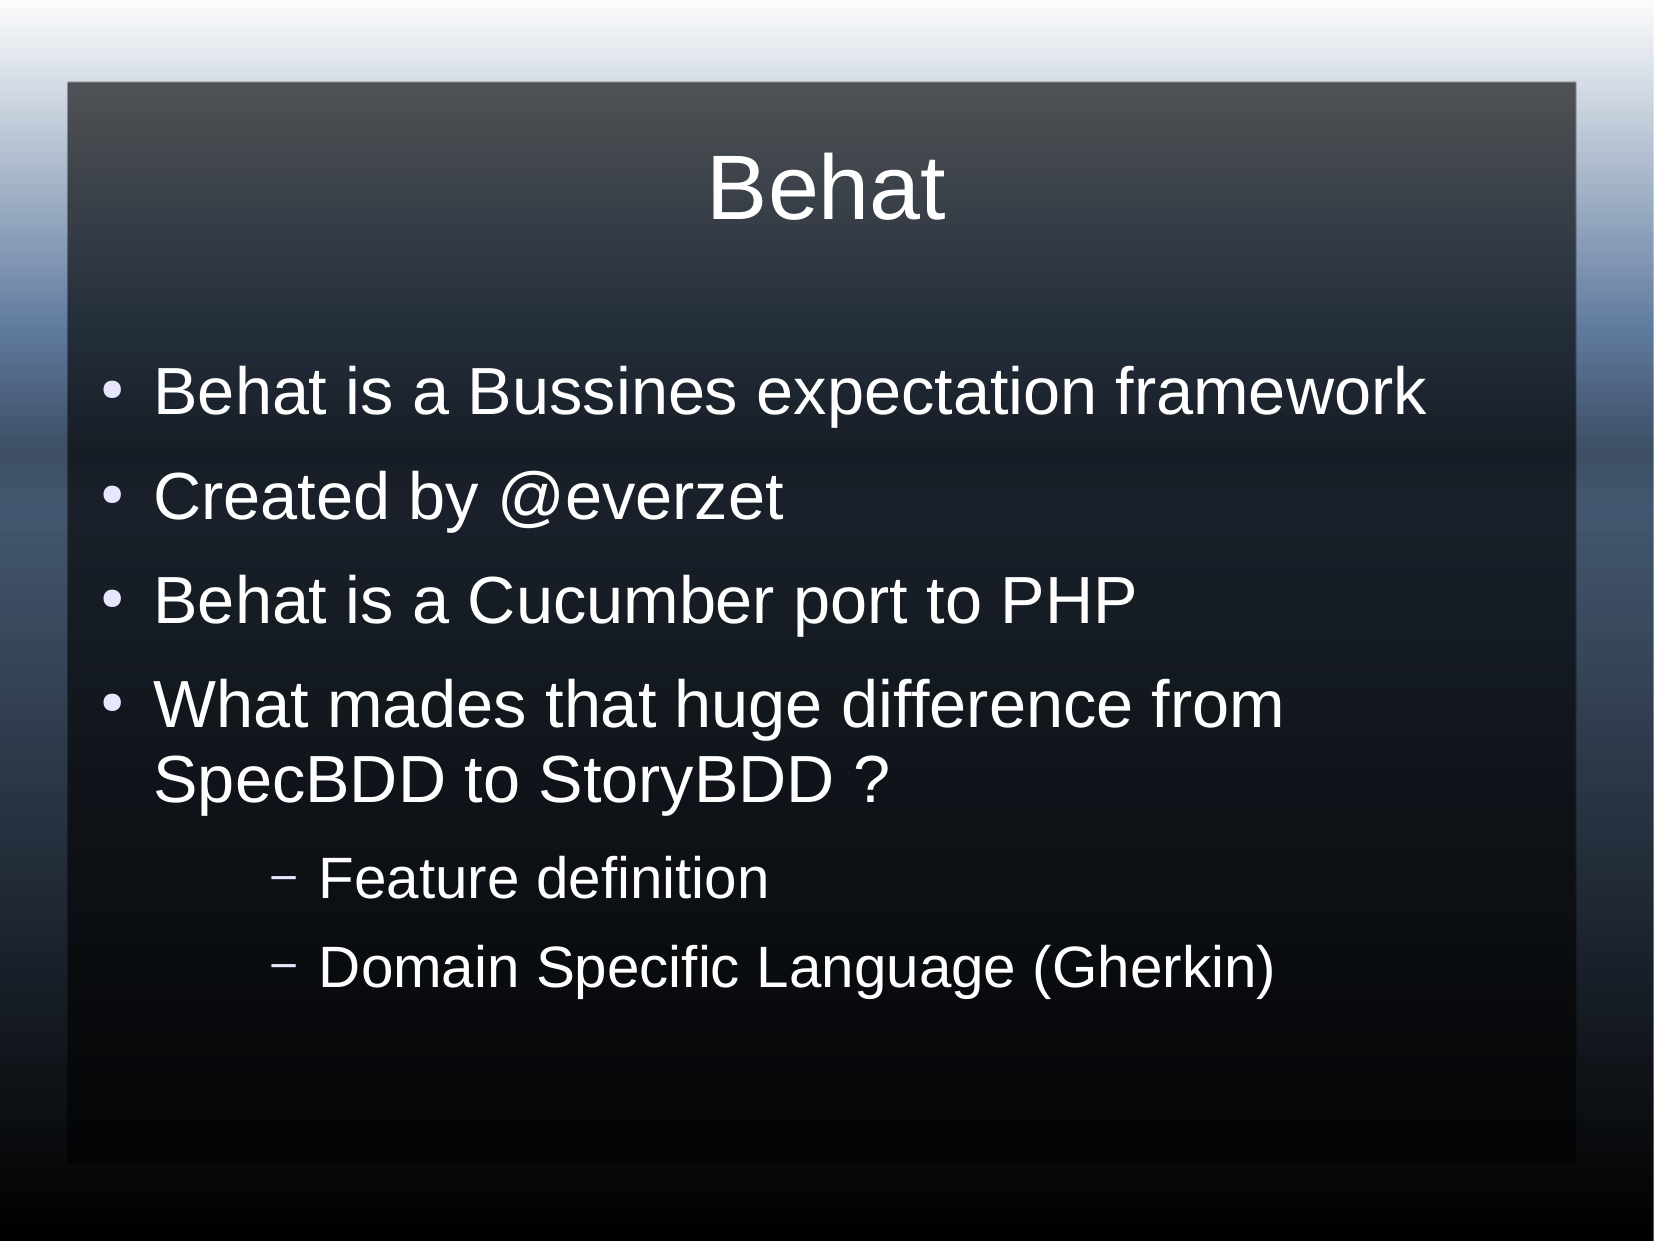

# Behat
Behat is a Bussines expectation framework
Created by @everzet
Behat is a Cucumber port to PHP
What mades that huge difference from SpecBDD to StoryBDD ?
Feature definition
Domain Specific Language (Gherkin)